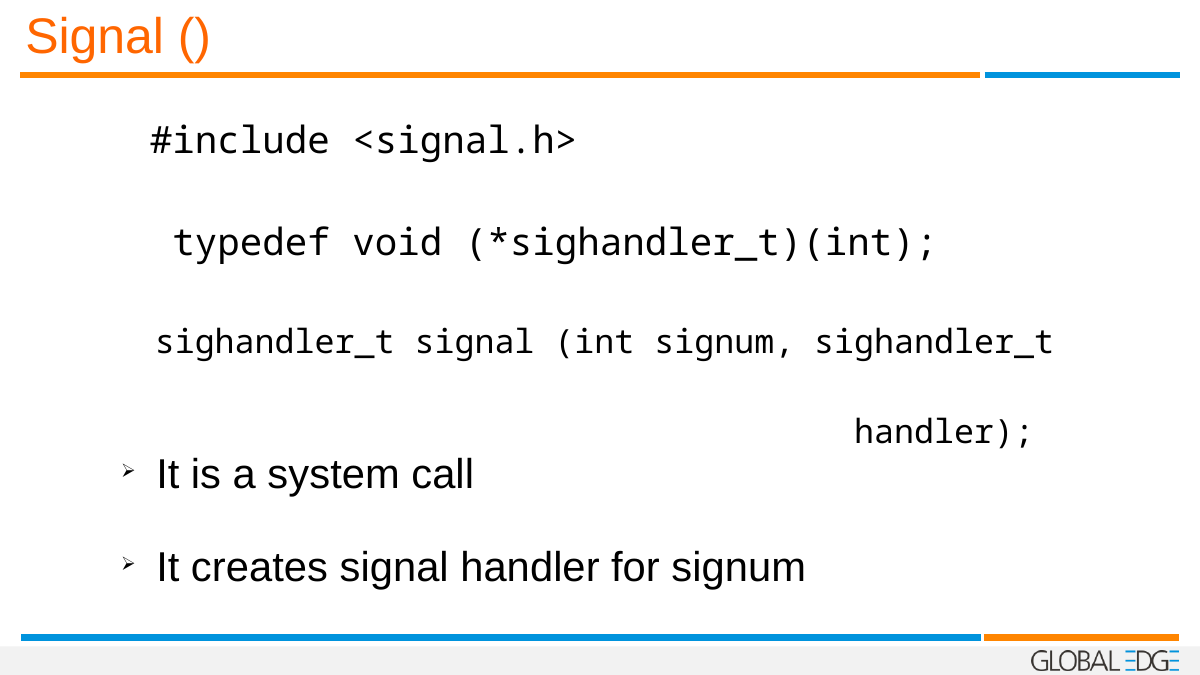

# Signal ()
 #include <signal.h>
 typedef void (*sighandler_t)(int);
 sighandler_t signal (int signum, sighandler_t handler);
It is a system call
It creates signal handler for signum